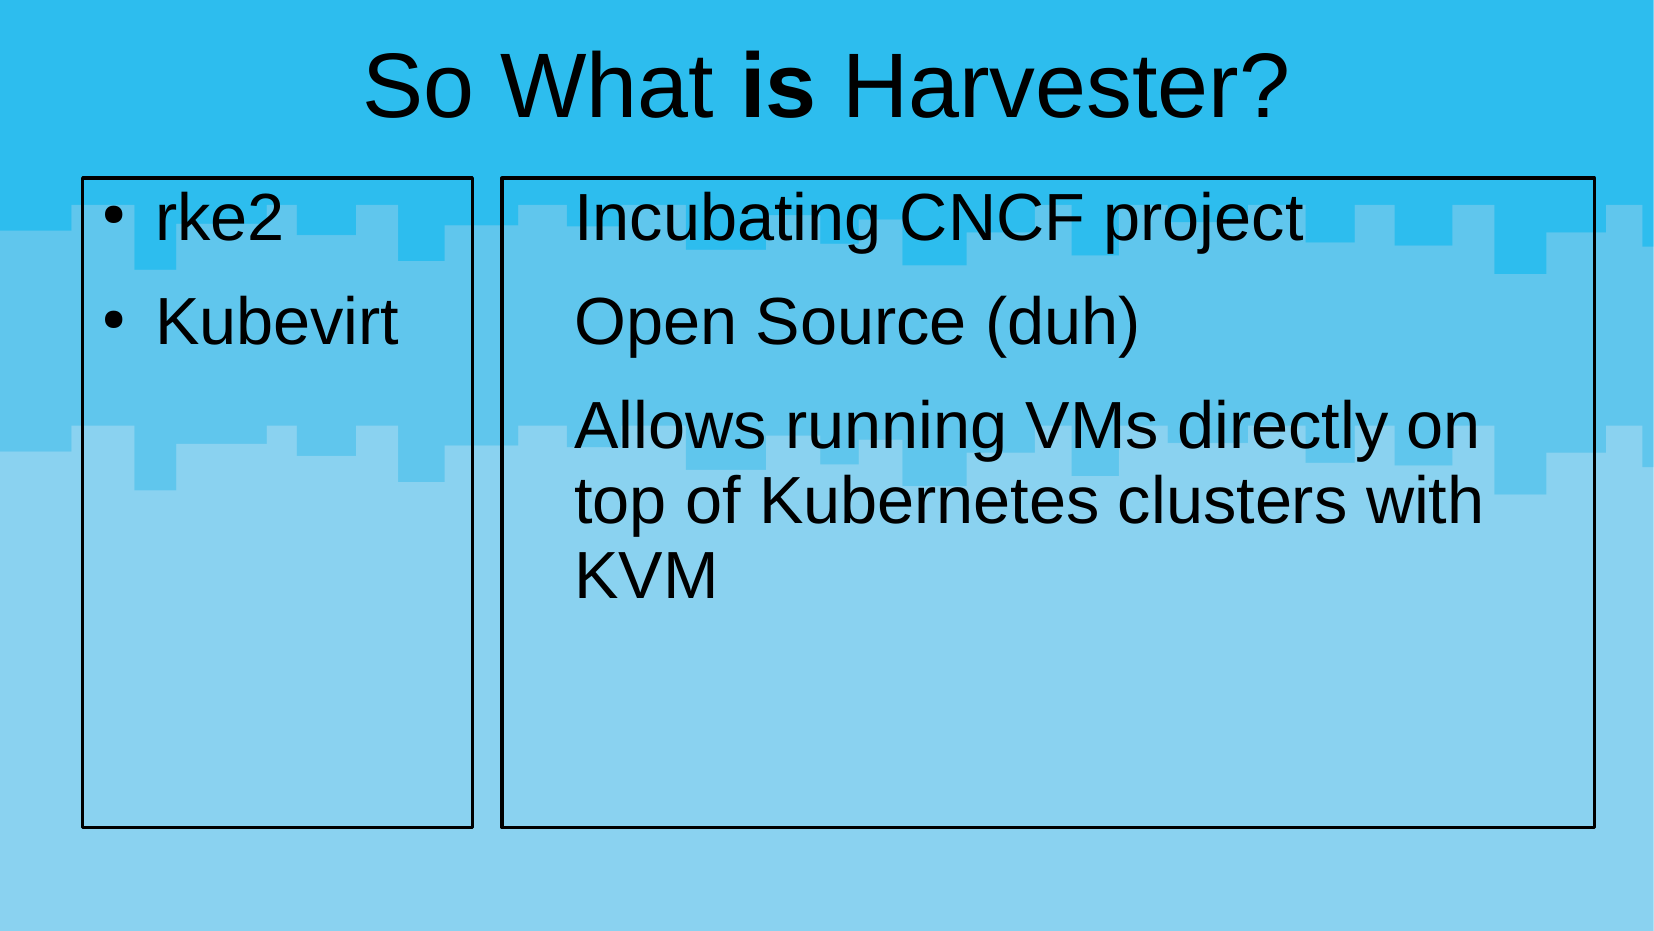

# So What is Harvester?
rke2
Kubevirt
Incubating CNCF project
Open Source (duh)
Allows running VMs directly on top of Kubernetes clusters with KVM